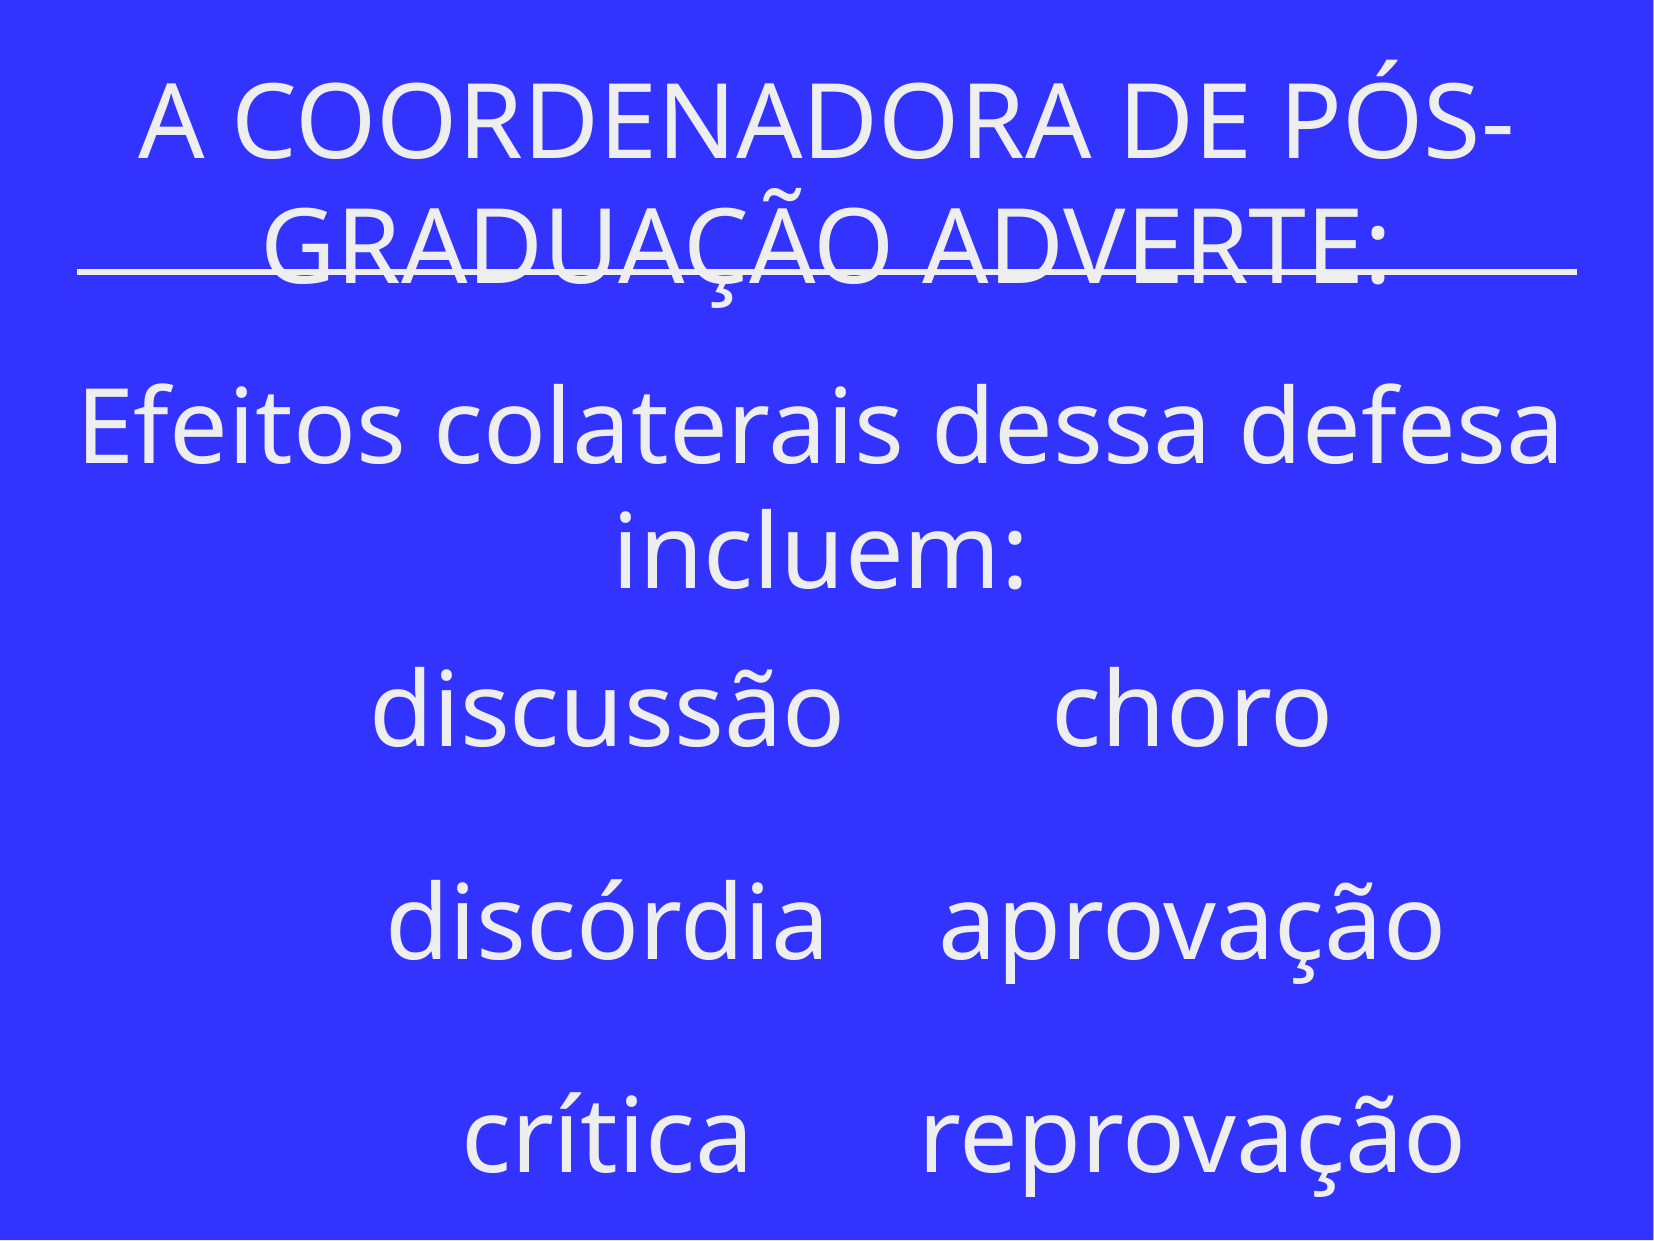

# A COORDENADORA DE PÓS-GRADUAÇÃO ADVERTE:
Efeitos colaterais dessa defesa incluem:
discussão
discórdia
crítica
choro
aprovação
reprovação